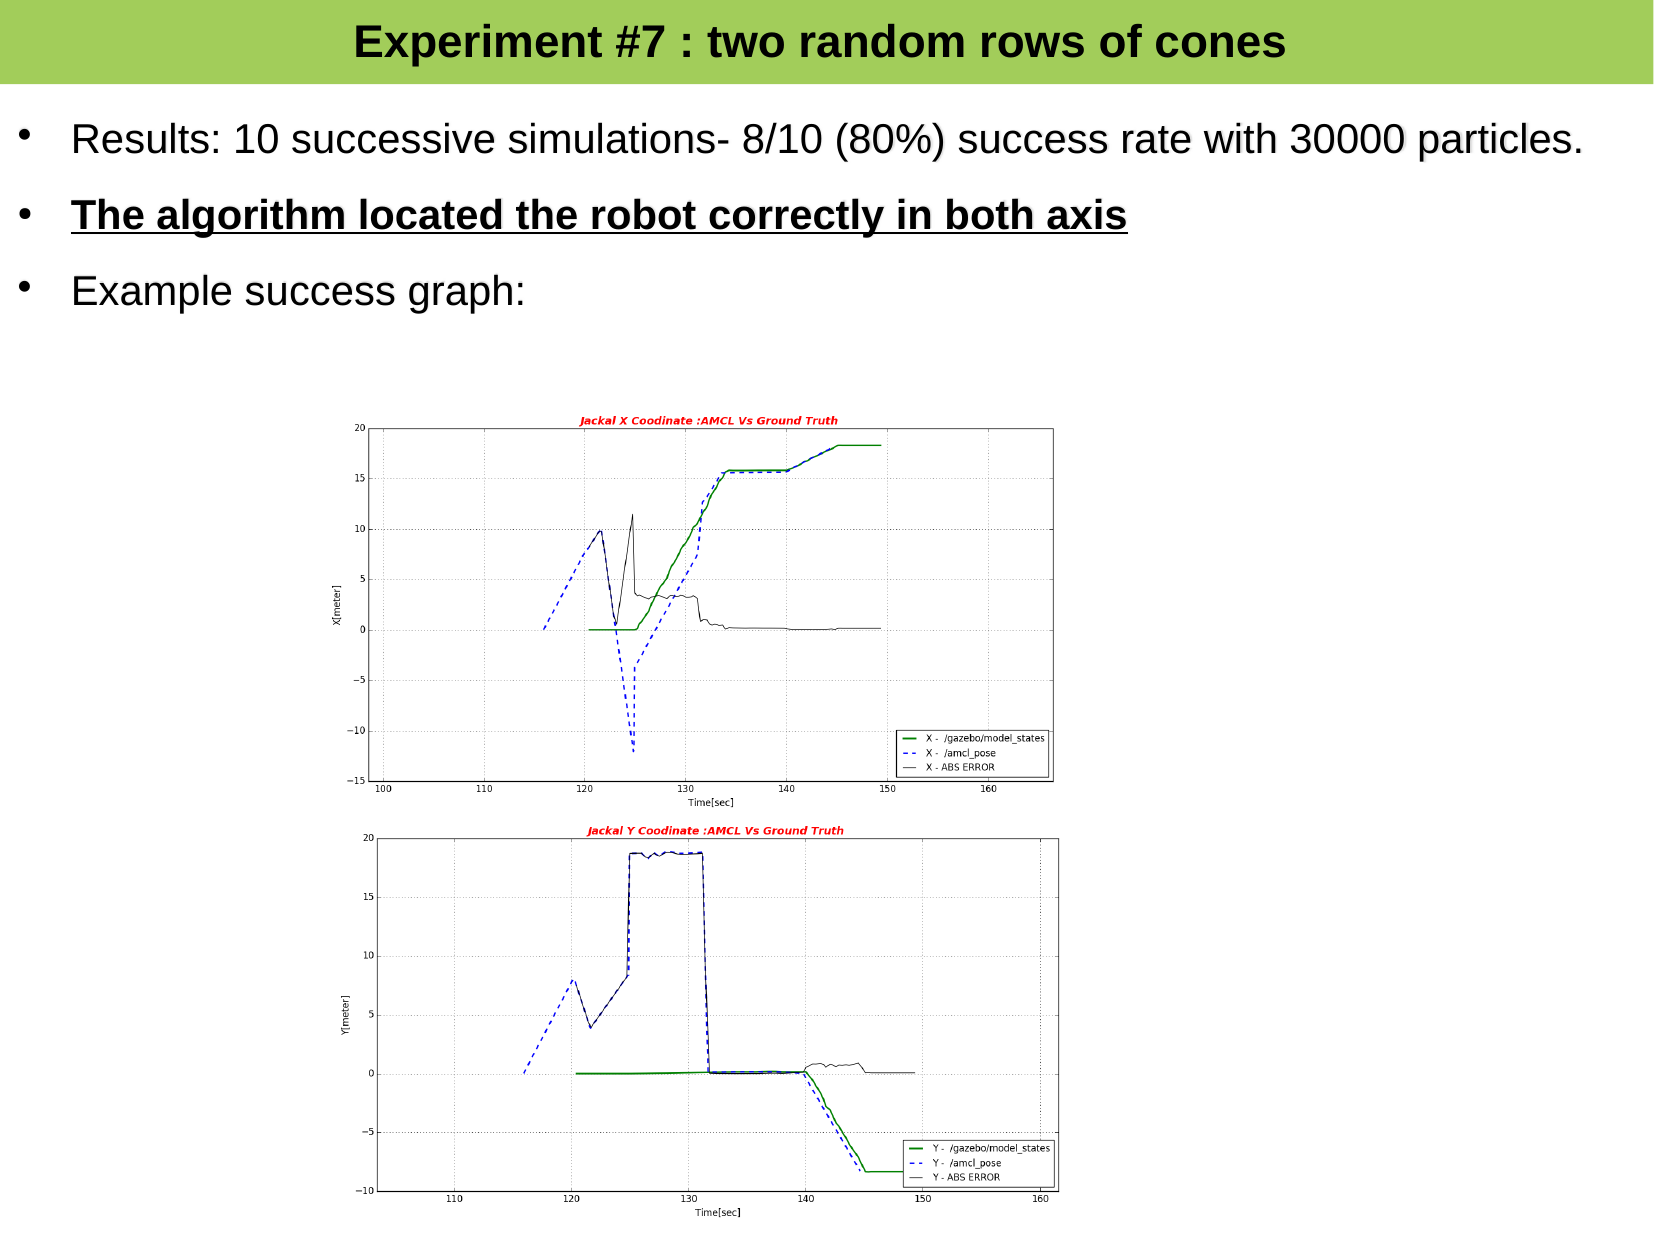

# Experiment #7 : two random rows of cones
Results: 10 successive simulations- 8/10 (80%) success rate with 30000 particles.
The algorithm located the robot correctly in both axis
Example success graph: